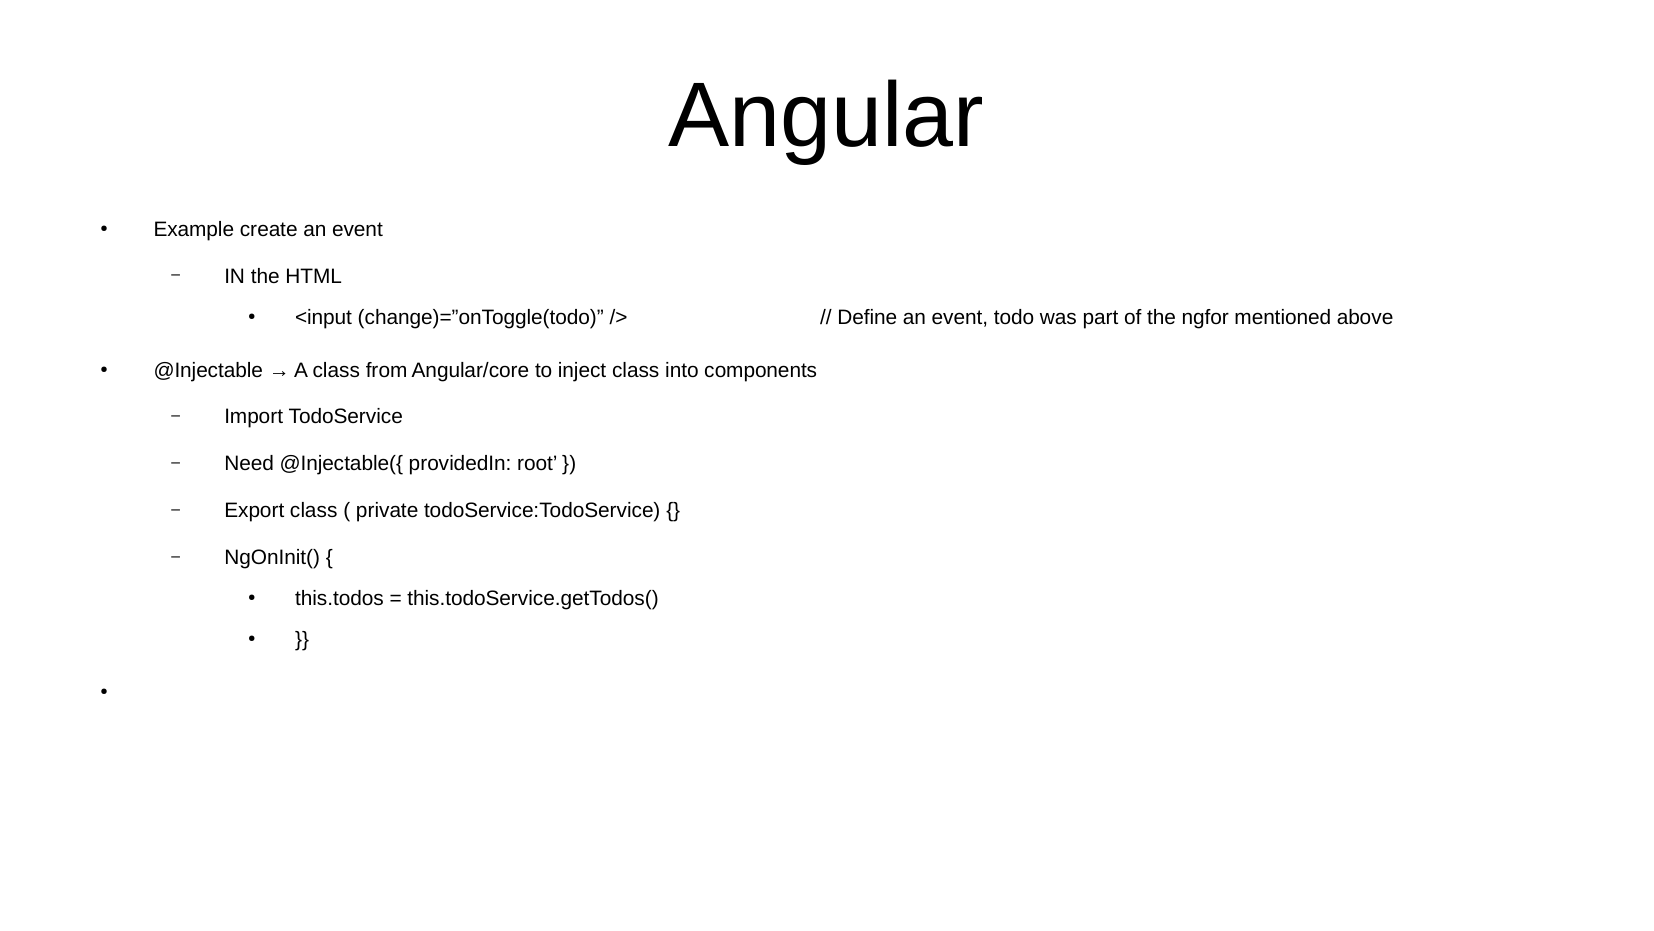

# Angular
Example create an event
IN the HTML
<input (change)=”onToggle(todo)” />			// Define an event, todo was part of the ngfor mentioned above
@Injectable → A class from Angular/core to inject class into components
Import TodoService
Need @Injectable({ providedIn: root’ })
Export class ( private todoService:TodoService) {}
NgOnInit() {
this.todos = this.todoService.getTodos()
}}